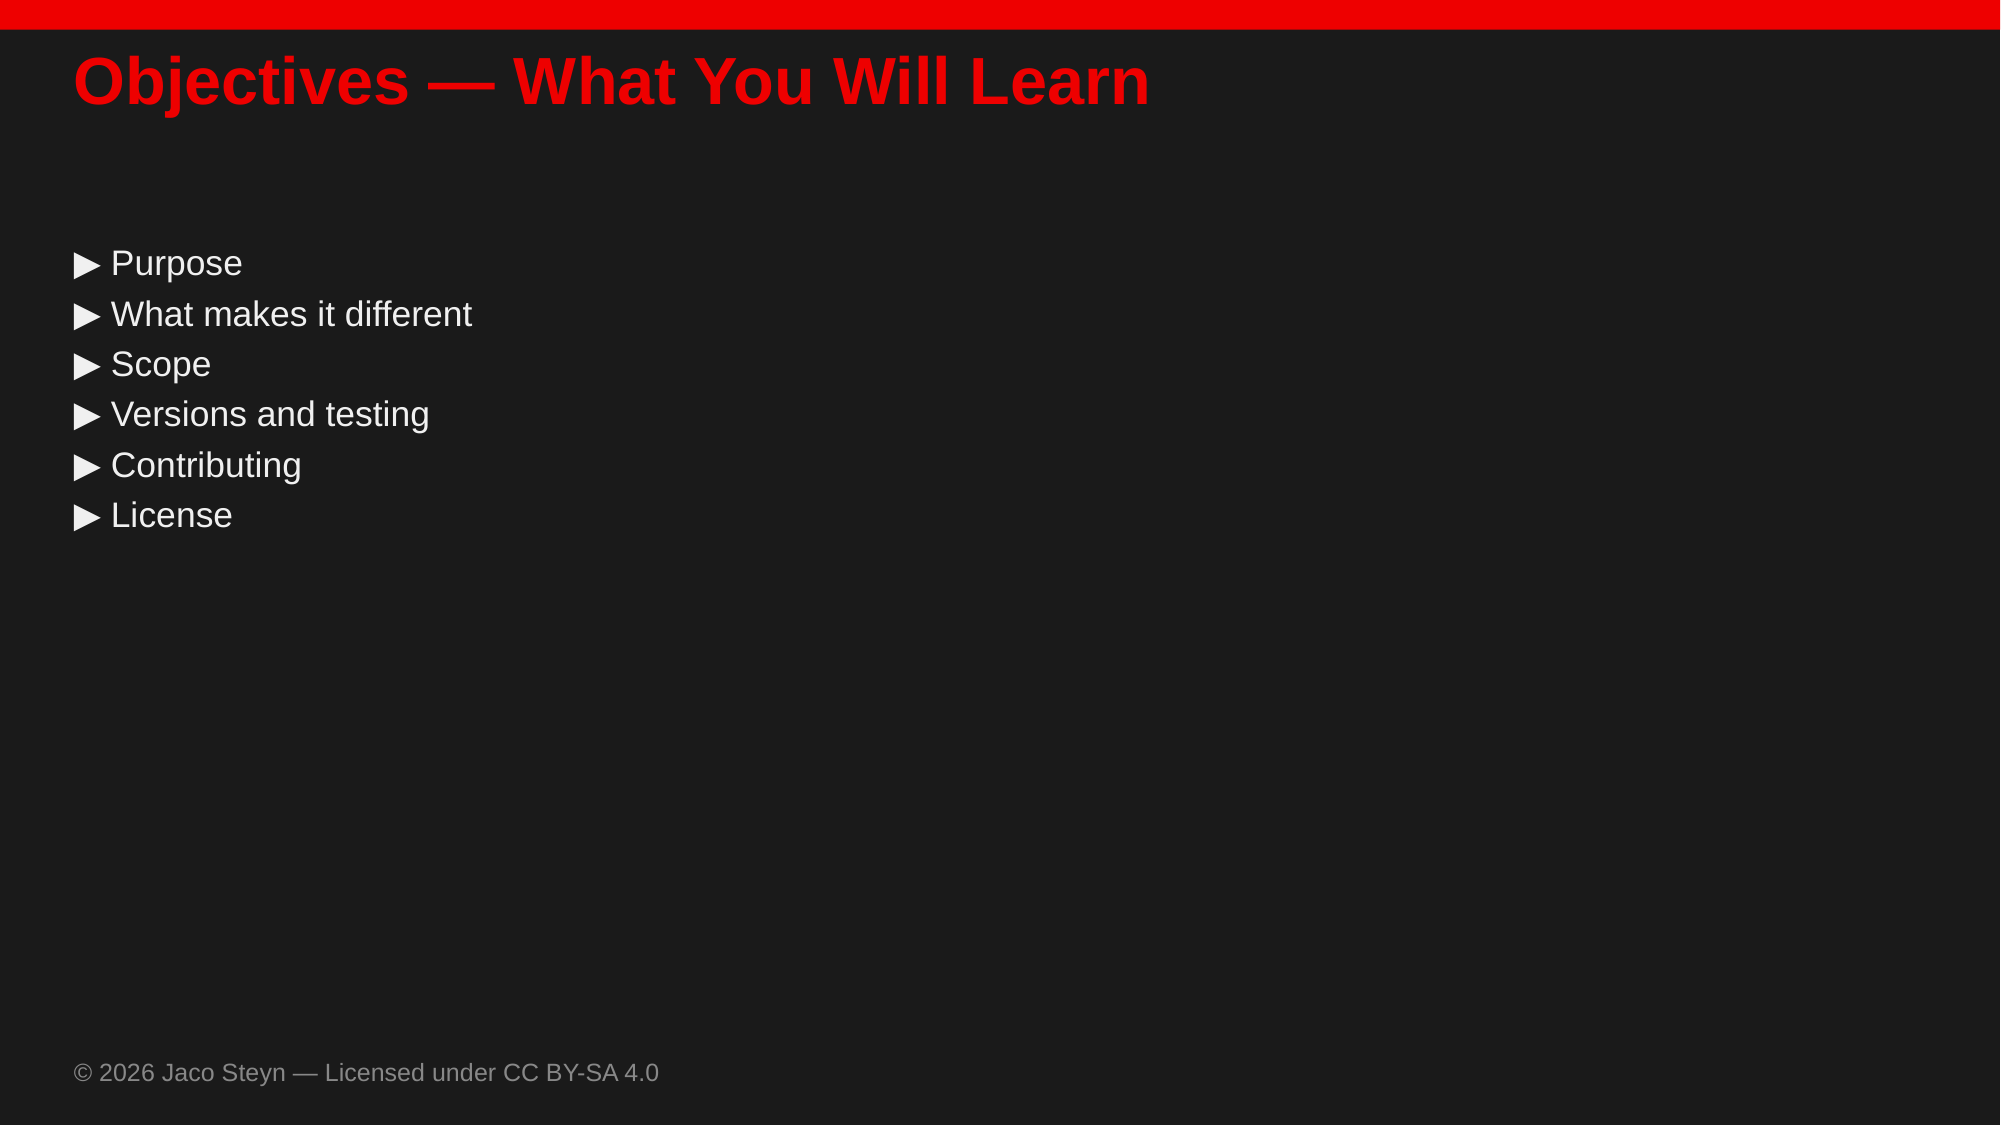

Objectives — What You Will Learn
▶ Purpose
▶ What makes it different
▶ Scope
▶ Versions and testing
▶ Contributing
▶ License
© 2026 Jaco Steyn — Licensed under CC BY-SA 4.0